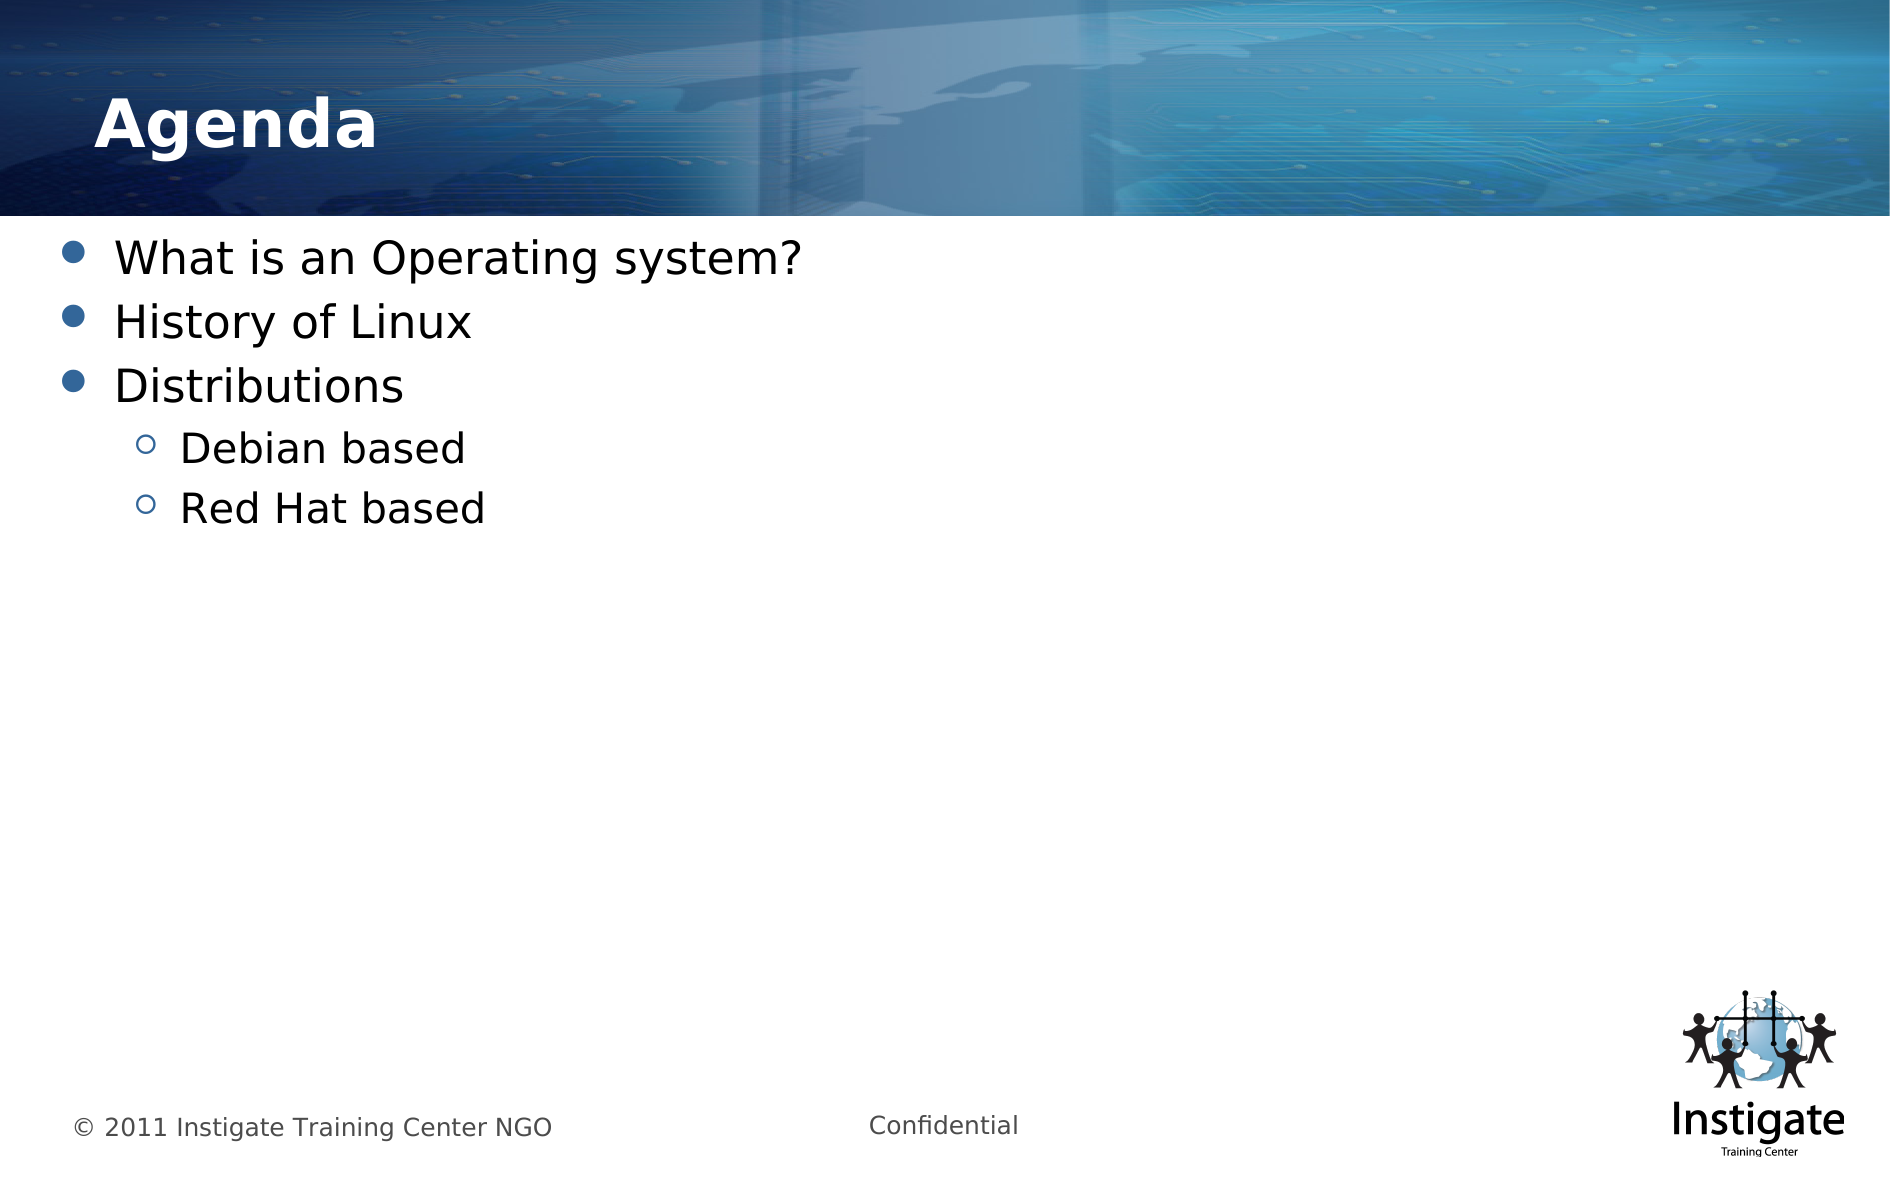

Agenda
# What is an Operating system?
History of Linux
Distributions
Debian based
Red Hat based